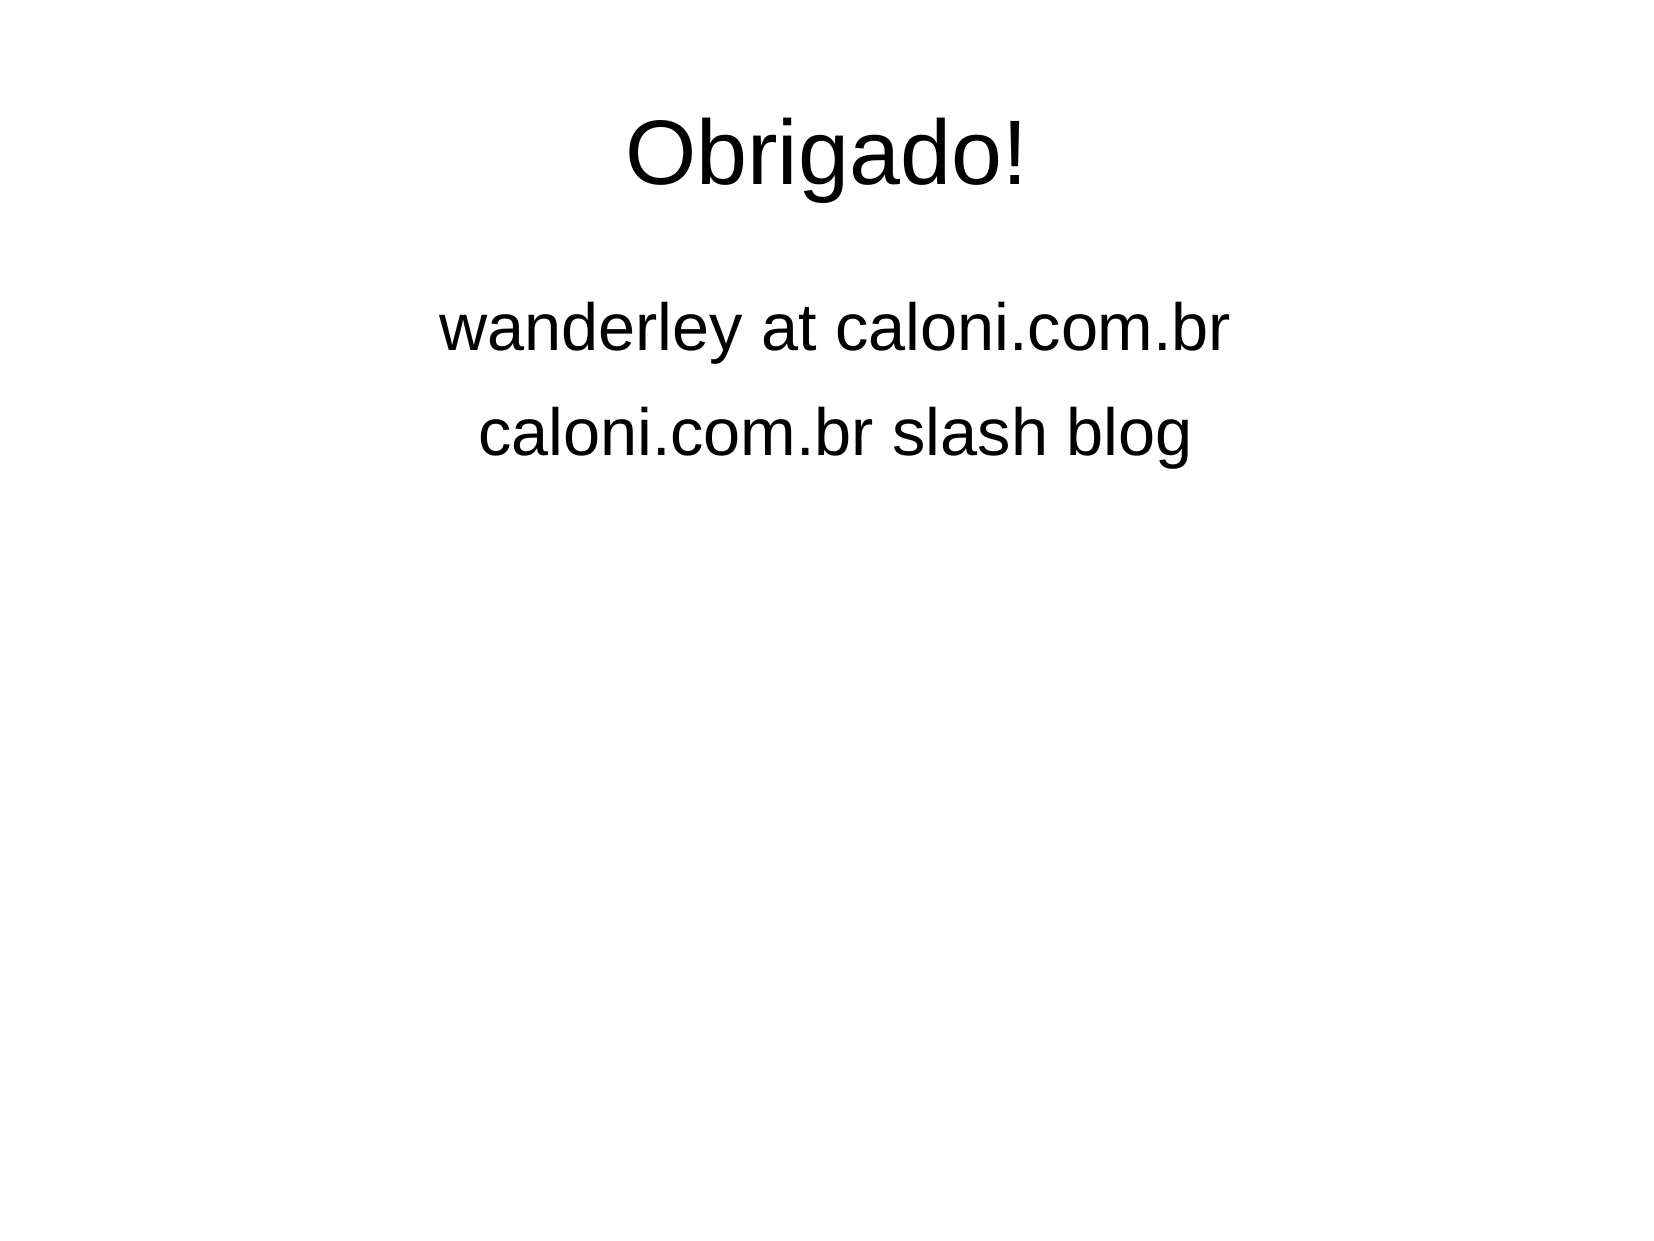

# Obrigado!
wanderley at caloni.com.br
caloni.com.br slash blog